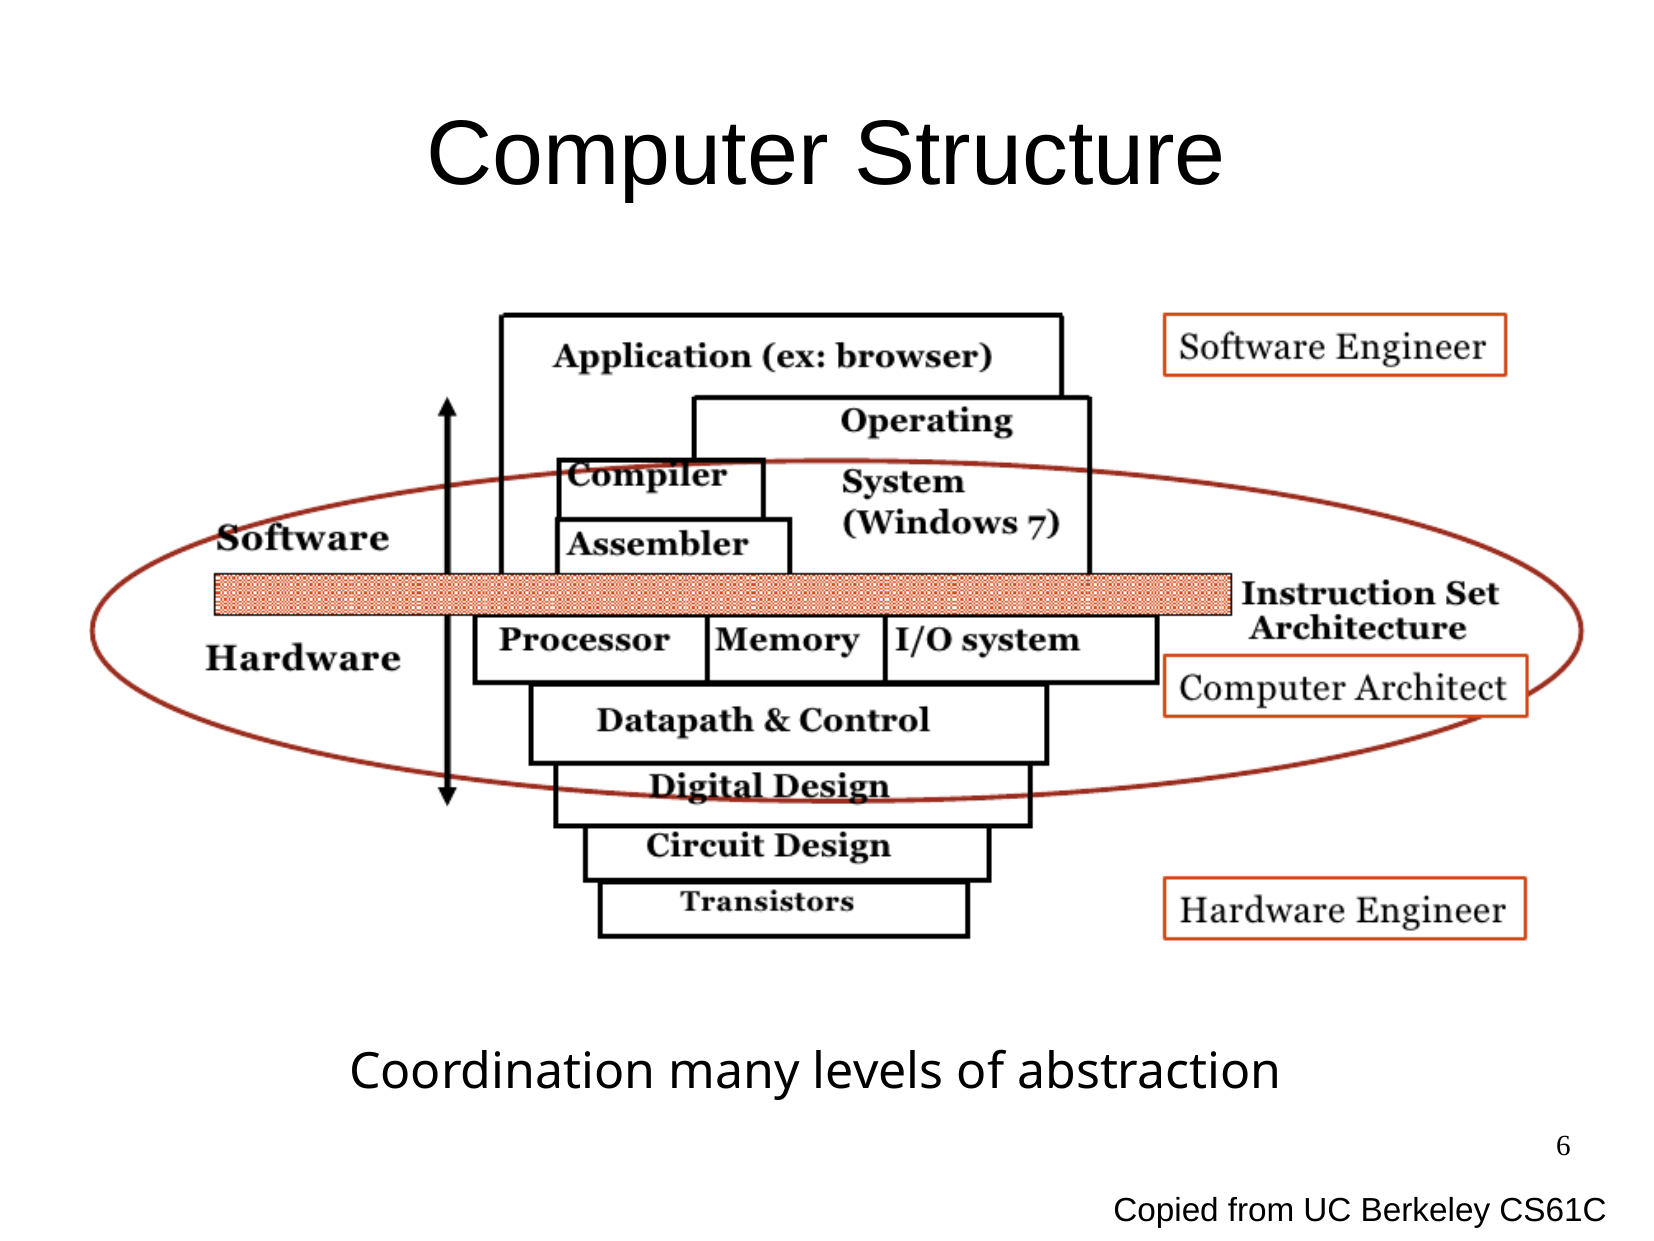

# Computer Structure
Coordination many levels of abstraction
6
Copied from UC Berkeley CS61C